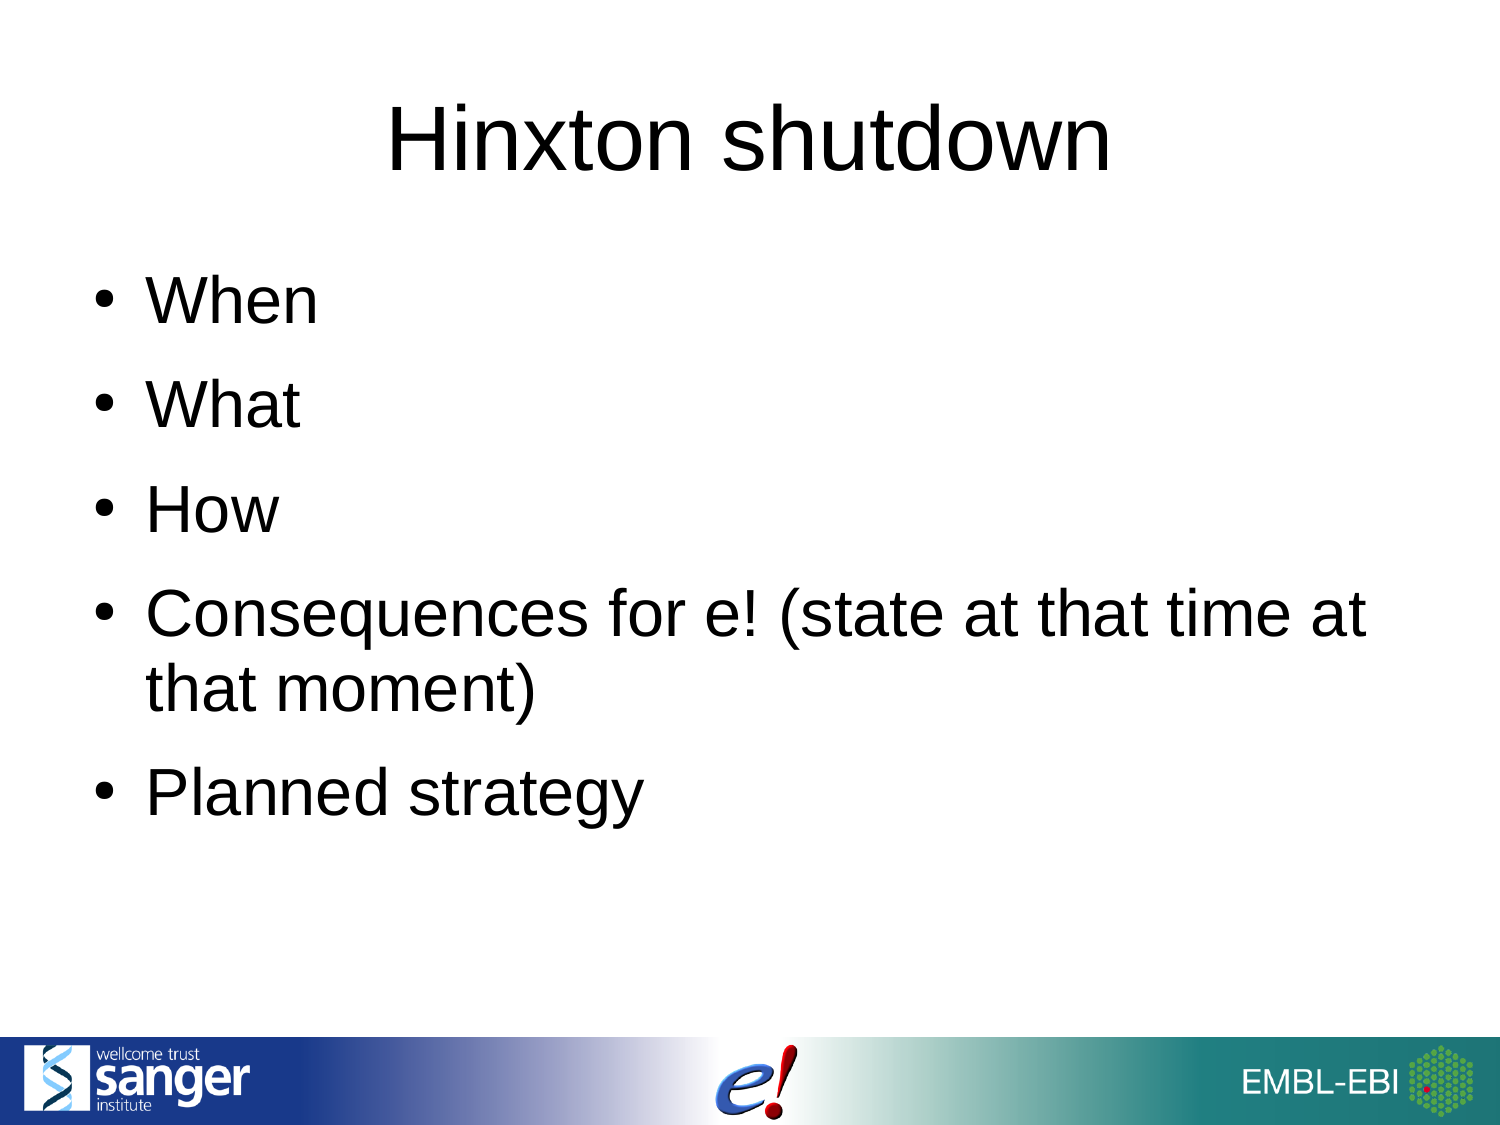

# Hinxton shutdown
When
What
How
Consequences for e! (state at that time at that moment)
Planned strategy